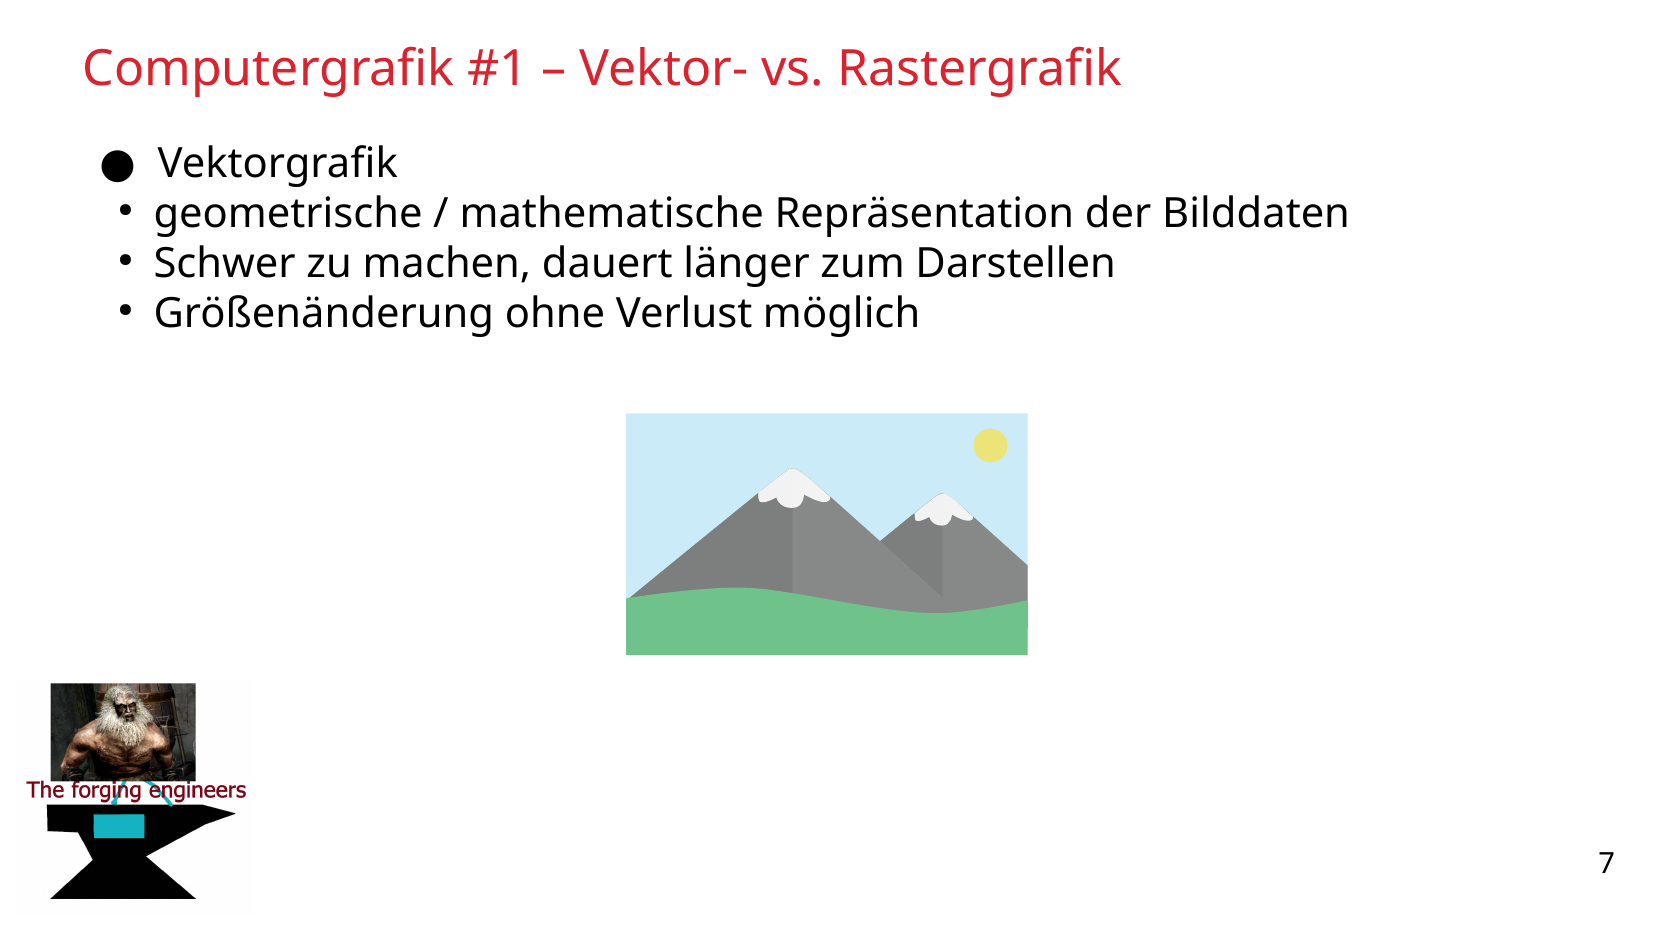

# Computergrafik #1 – Vektor- vs. Rastergrafik
Vektorgrafik
geometrische / mathematische Repräsentation der Bilddaten
Schwer zu machen, dauert länger zum Darstellen
Größenänderung ohne Verlust möglich